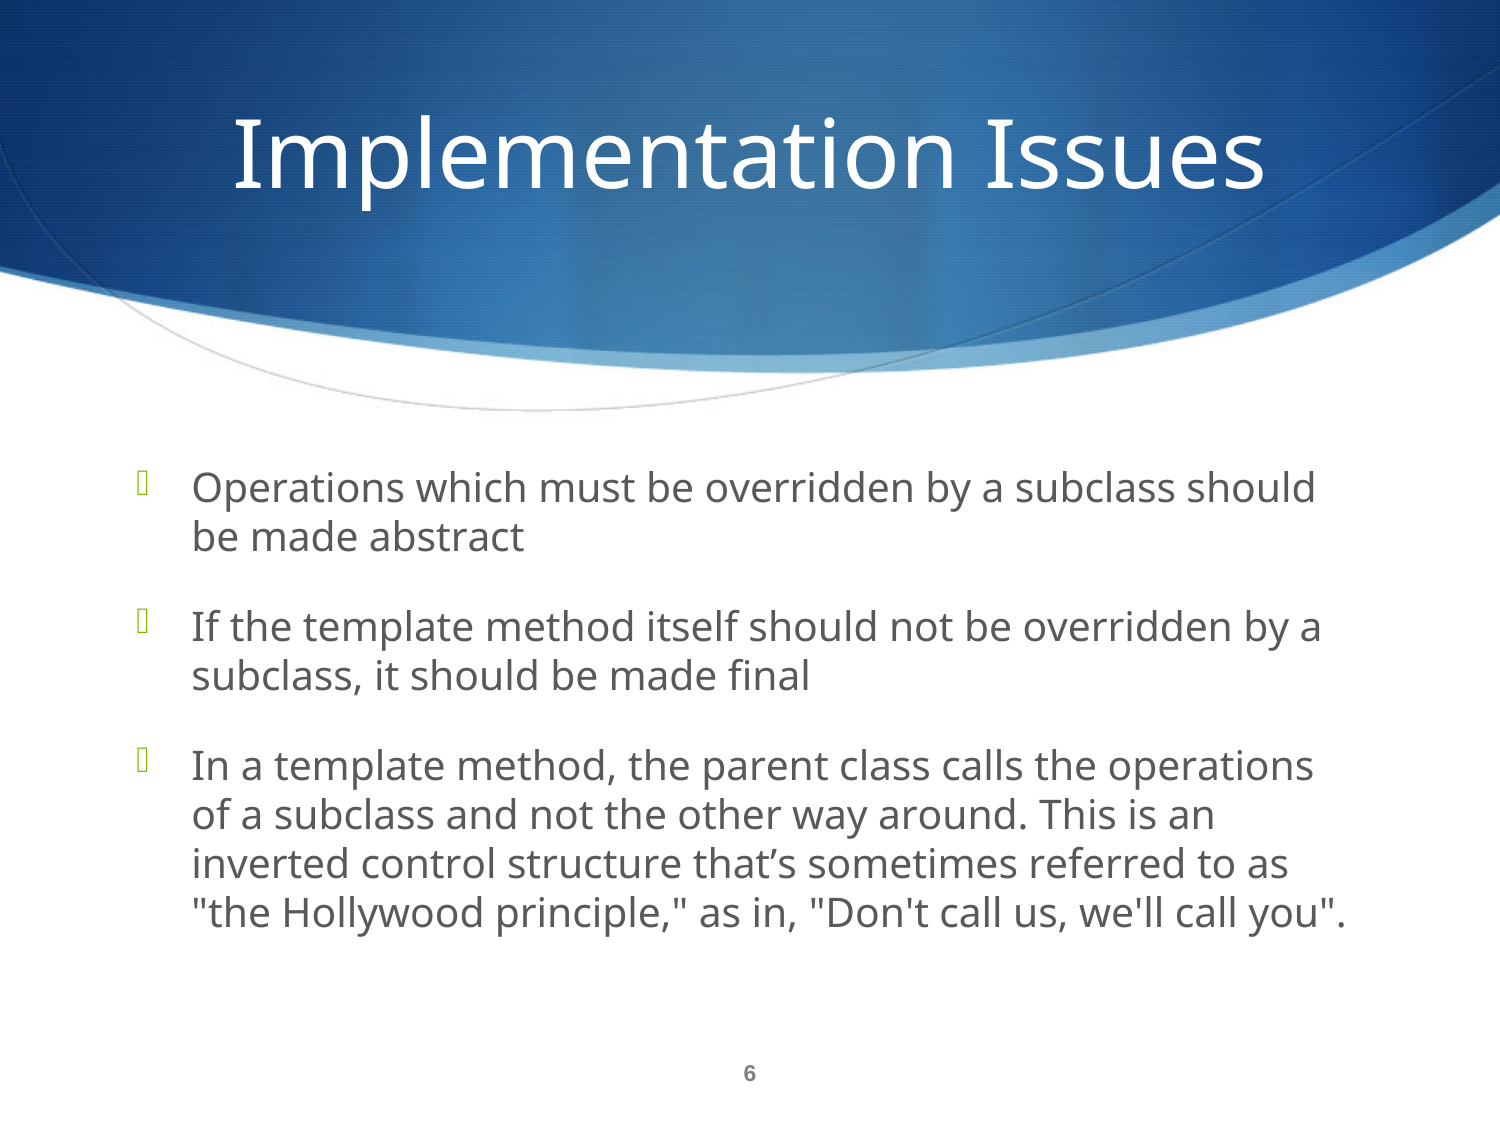

# Implementation Issues
Operations which must be overridden by a subclass should be made abstract
If the template method itself should not be overridden by a subclass, it should be made final
In a template method, the parent class calls the operations of a subclass and not the other way around. This is an inverted control structure that’s sometimes referred to as "the Hollywood principle," as in, "Don't call us, we'll call you".